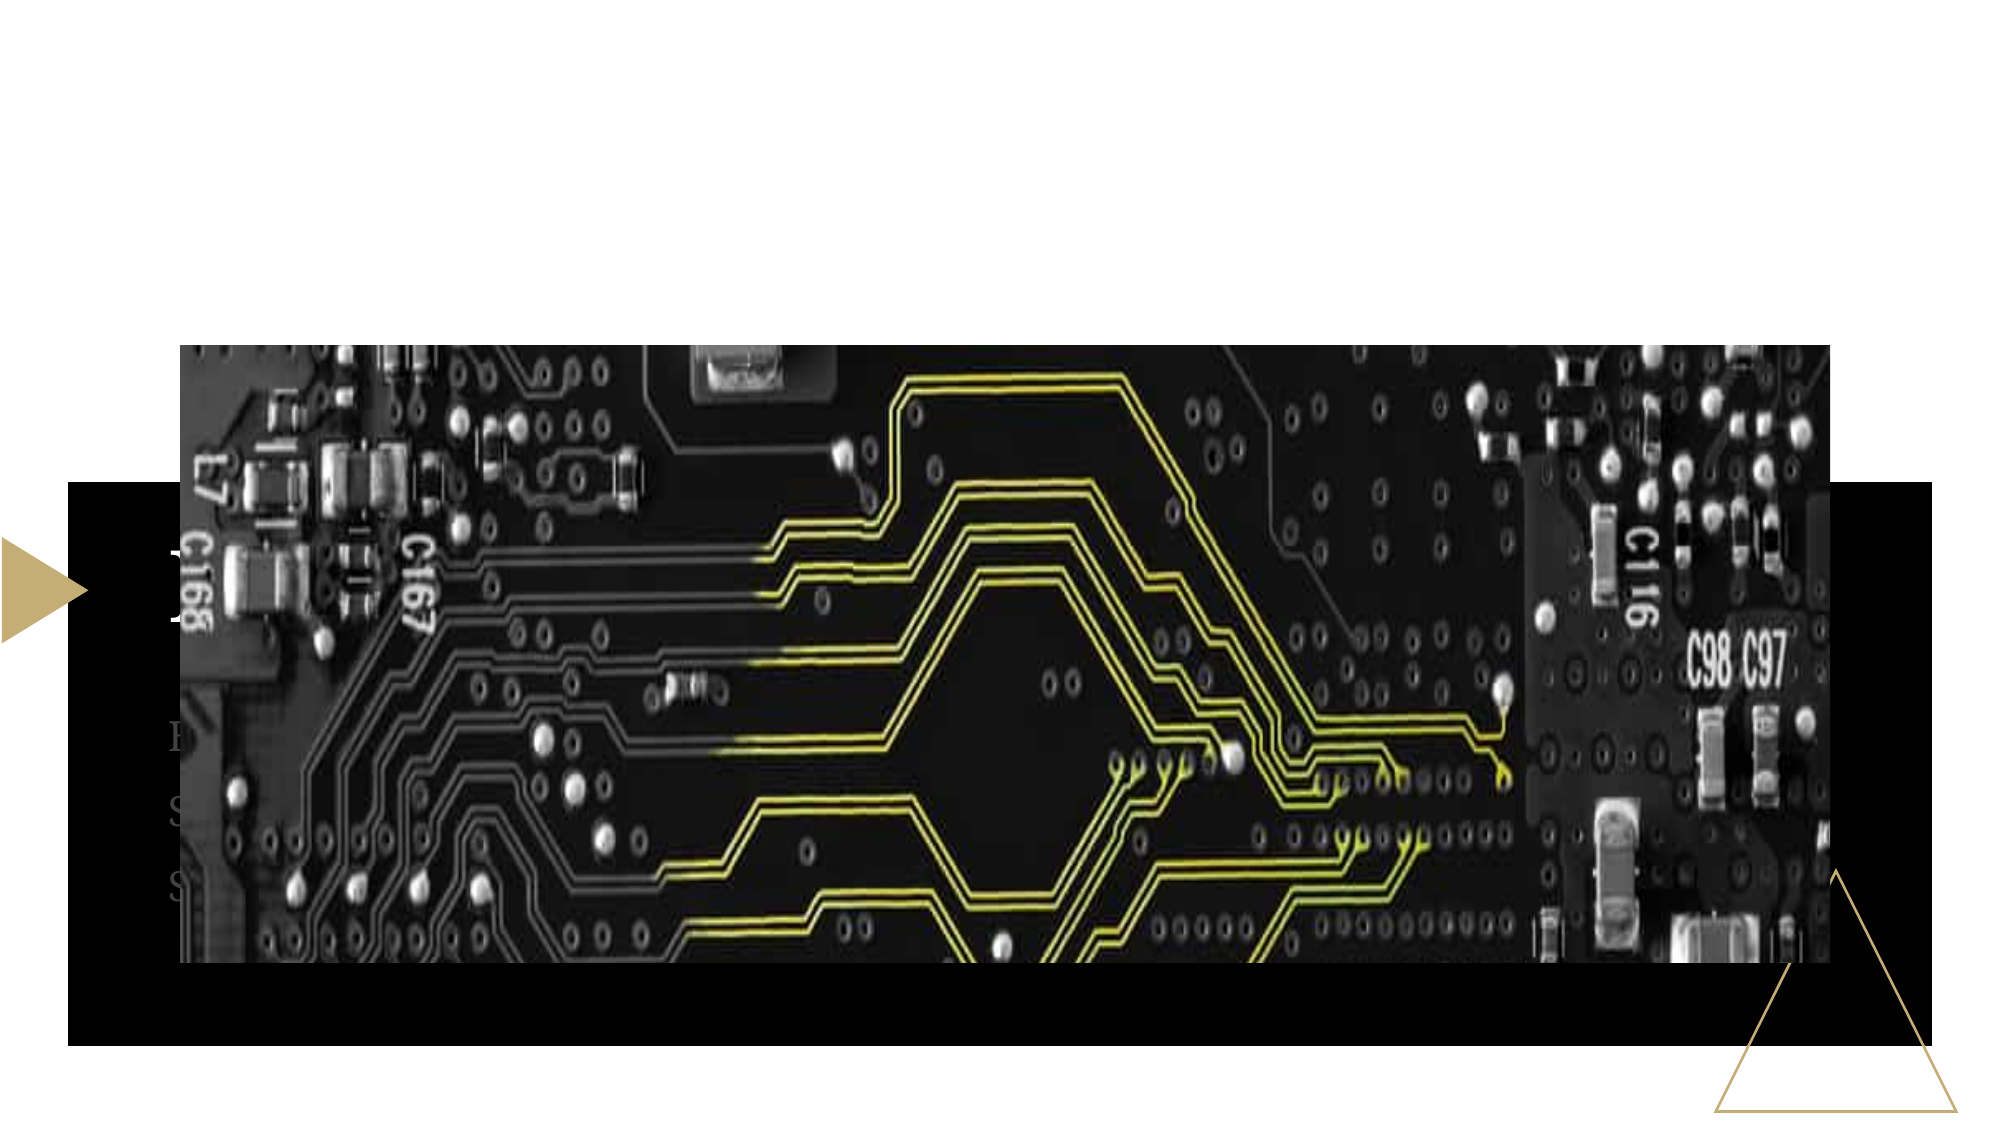

# Problems
Broken processor
Solder wrong components (Capacitor, transistor)
Small case